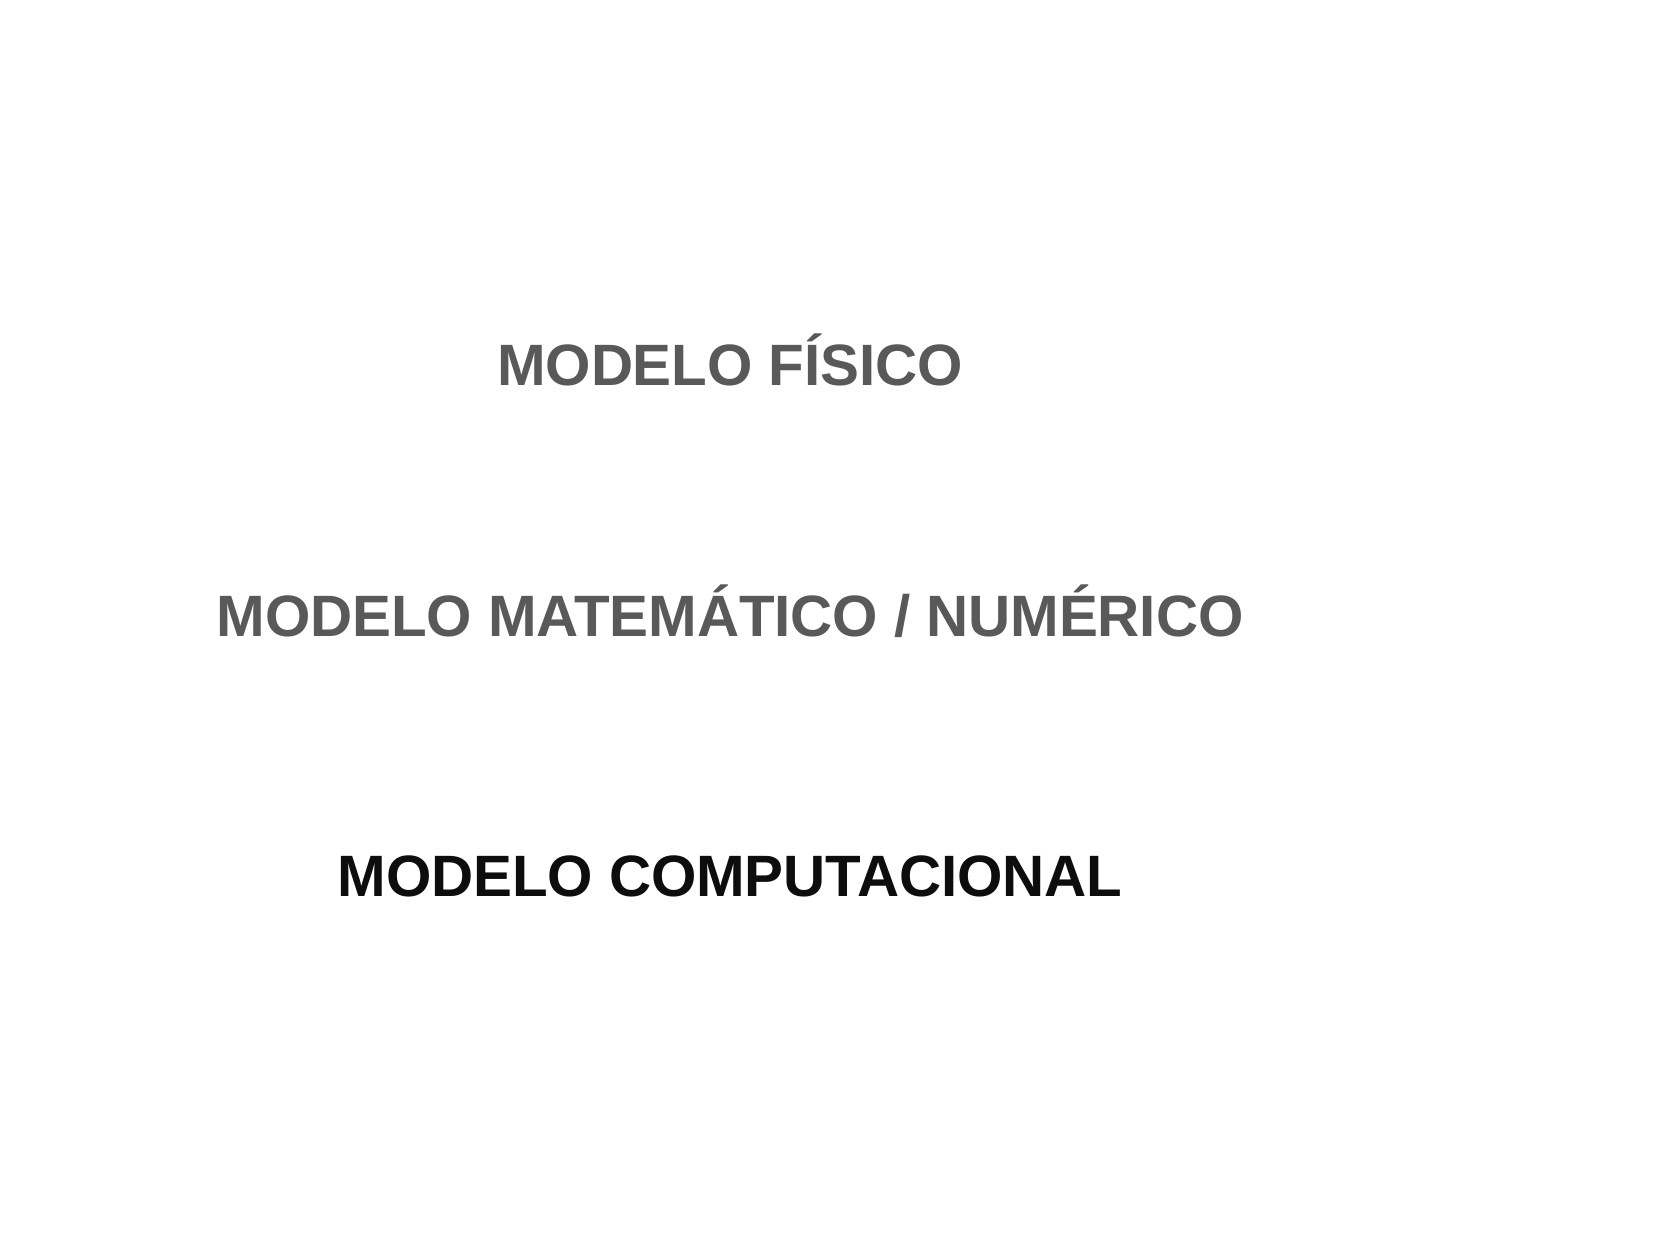

MODELO FÍSICO
MODELO MATEMÁTICO / NUMÉRICO
MODELO COMPUTACIONAL